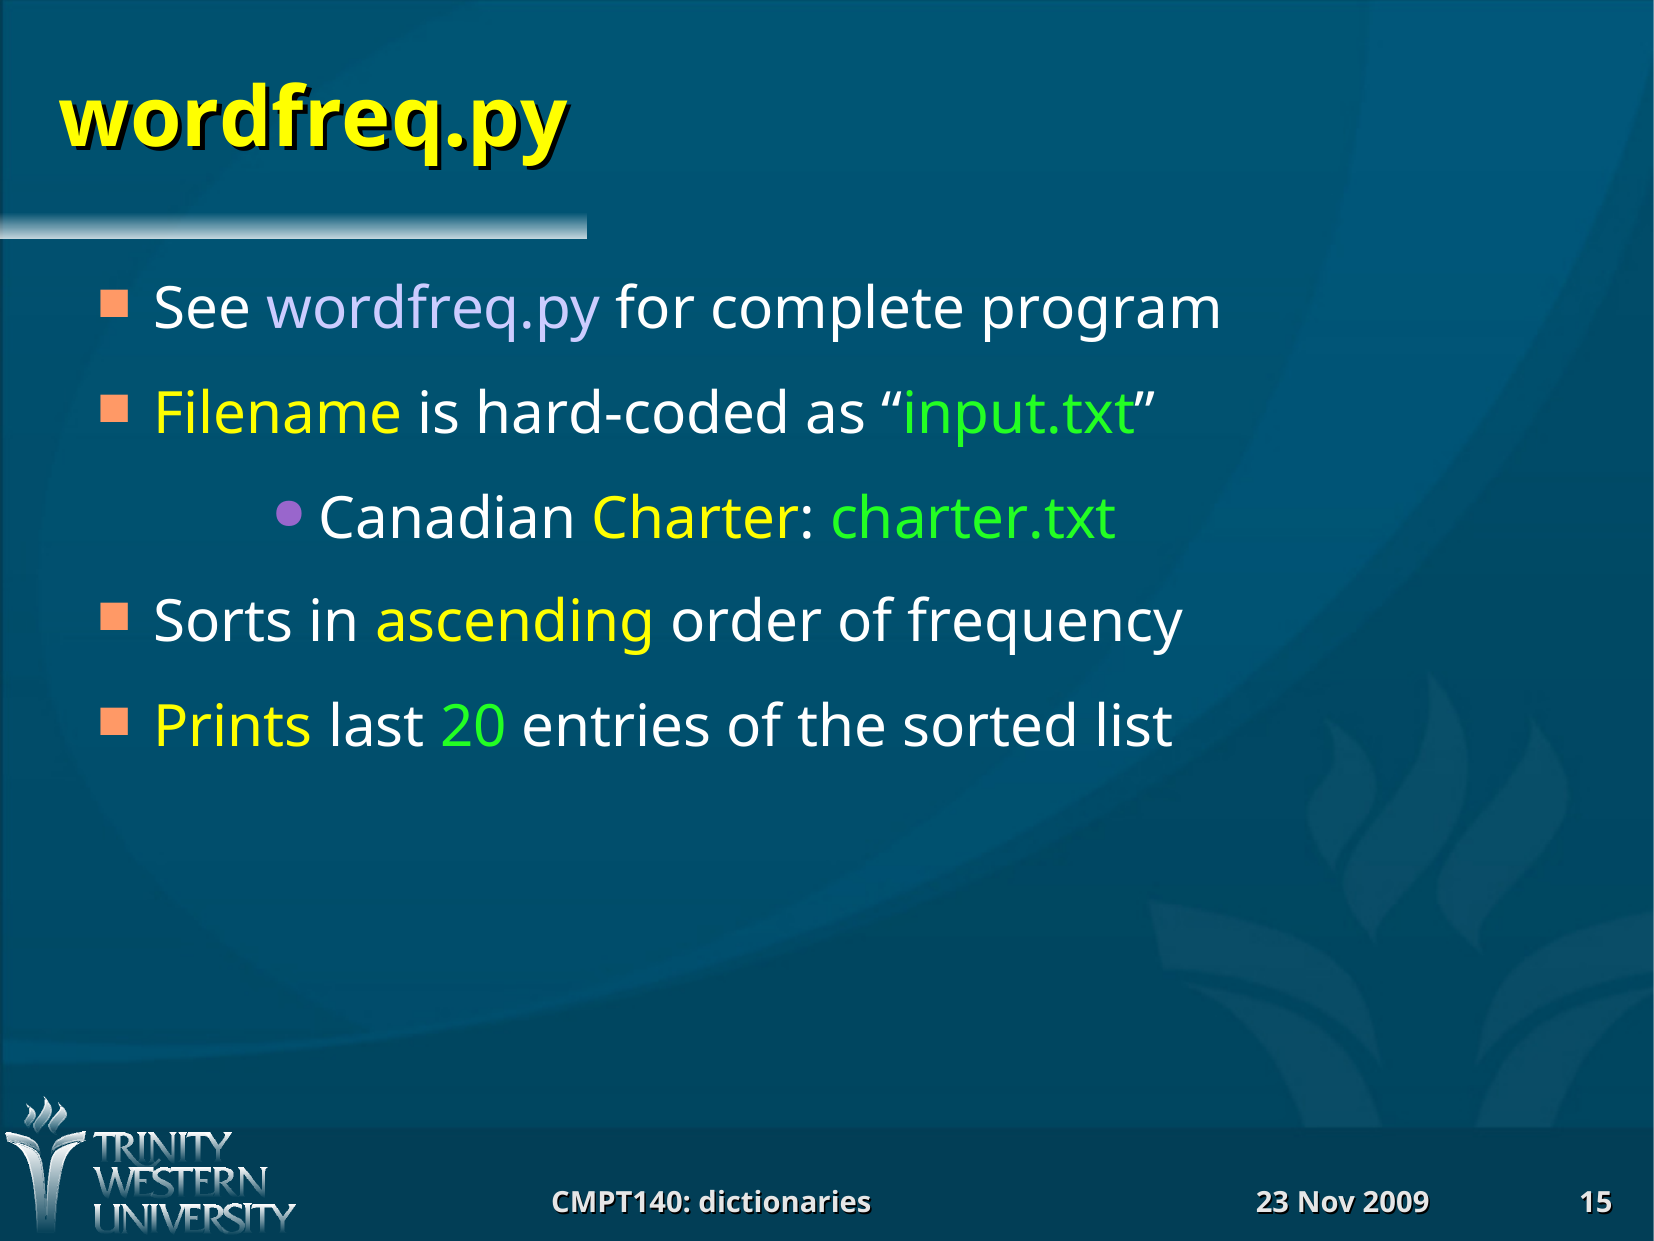

# wordfreq.py
See wordfreq.py for complete program
Filename is hard-coded as “input.txt”
Canadian Charter: charter.txt
Sorts in ascending order of frequency
Prints last 20 entries of the sorted list
CMPT140: dictionaries
23 Nov 2009
15